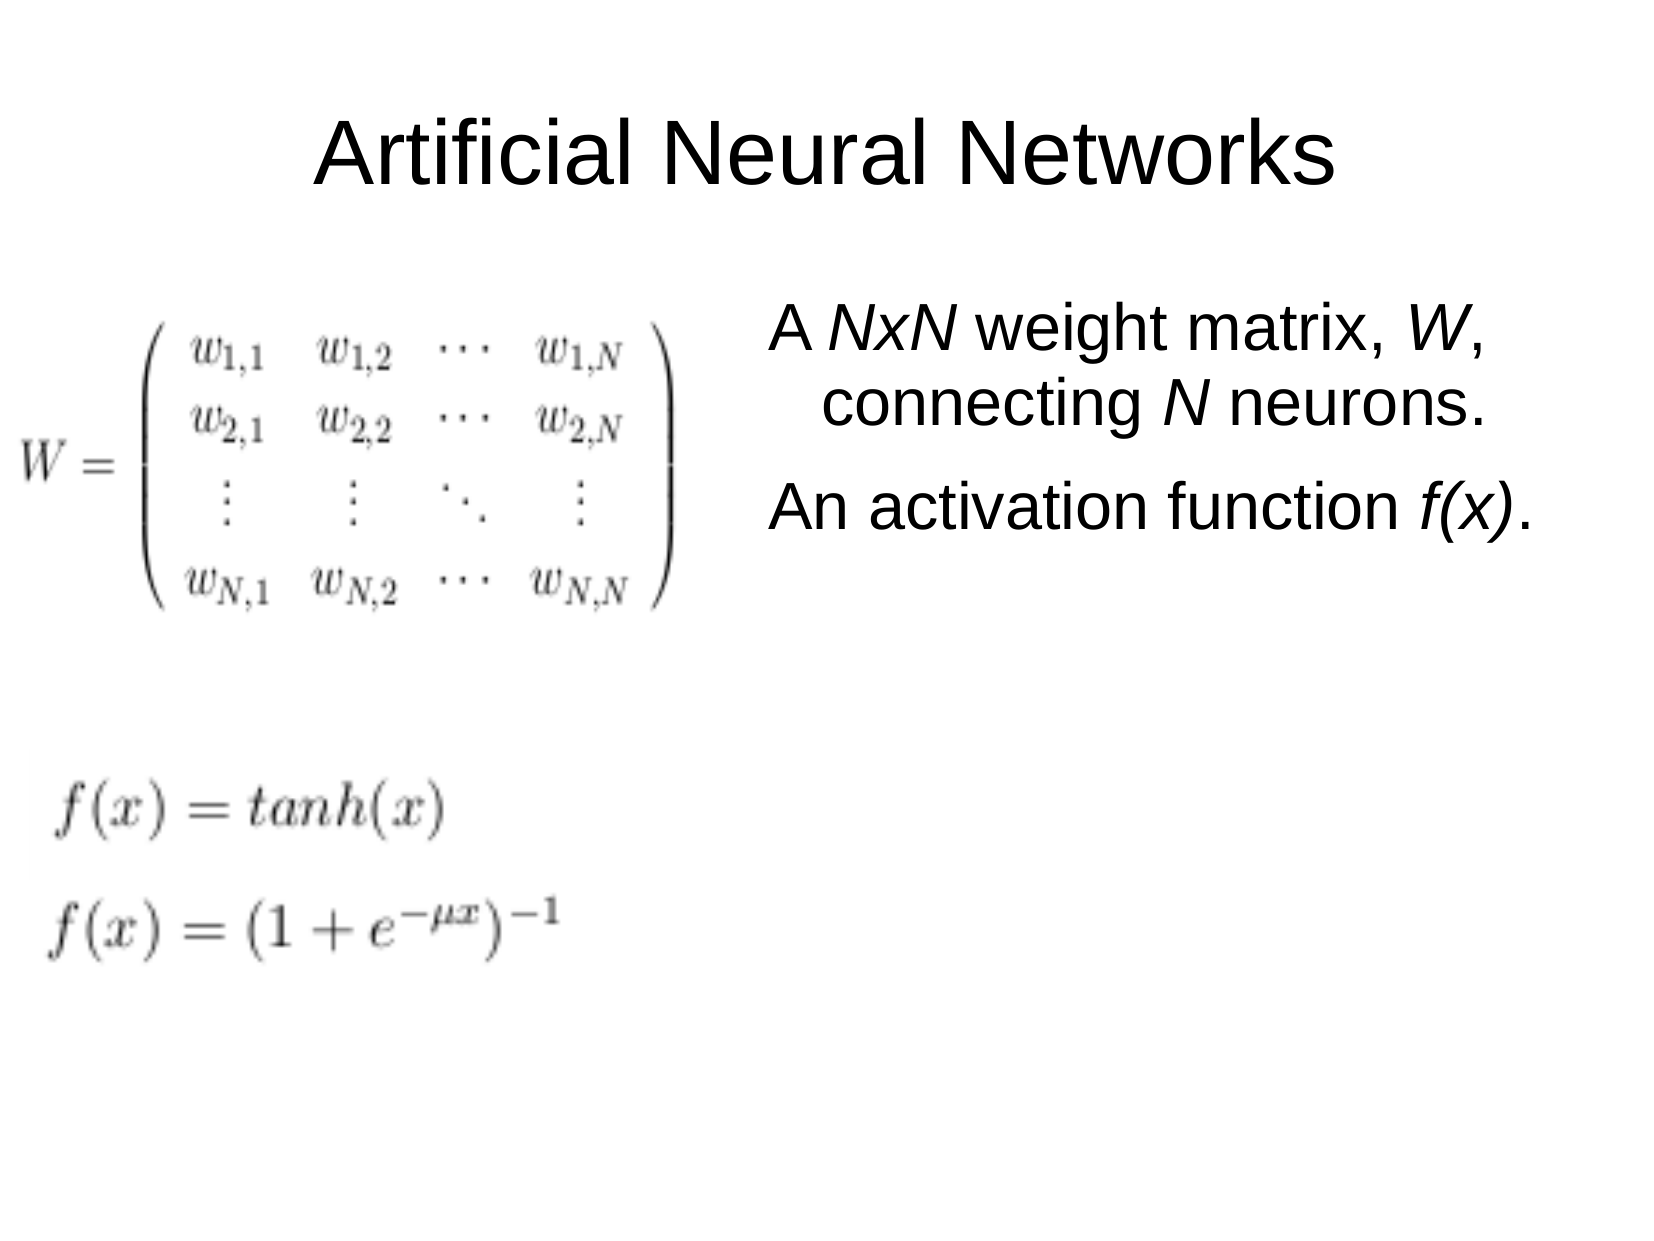

# Artificial Neural Networks
A NxN weight matrix, W, connecting N neurons.
An activation function f(x).